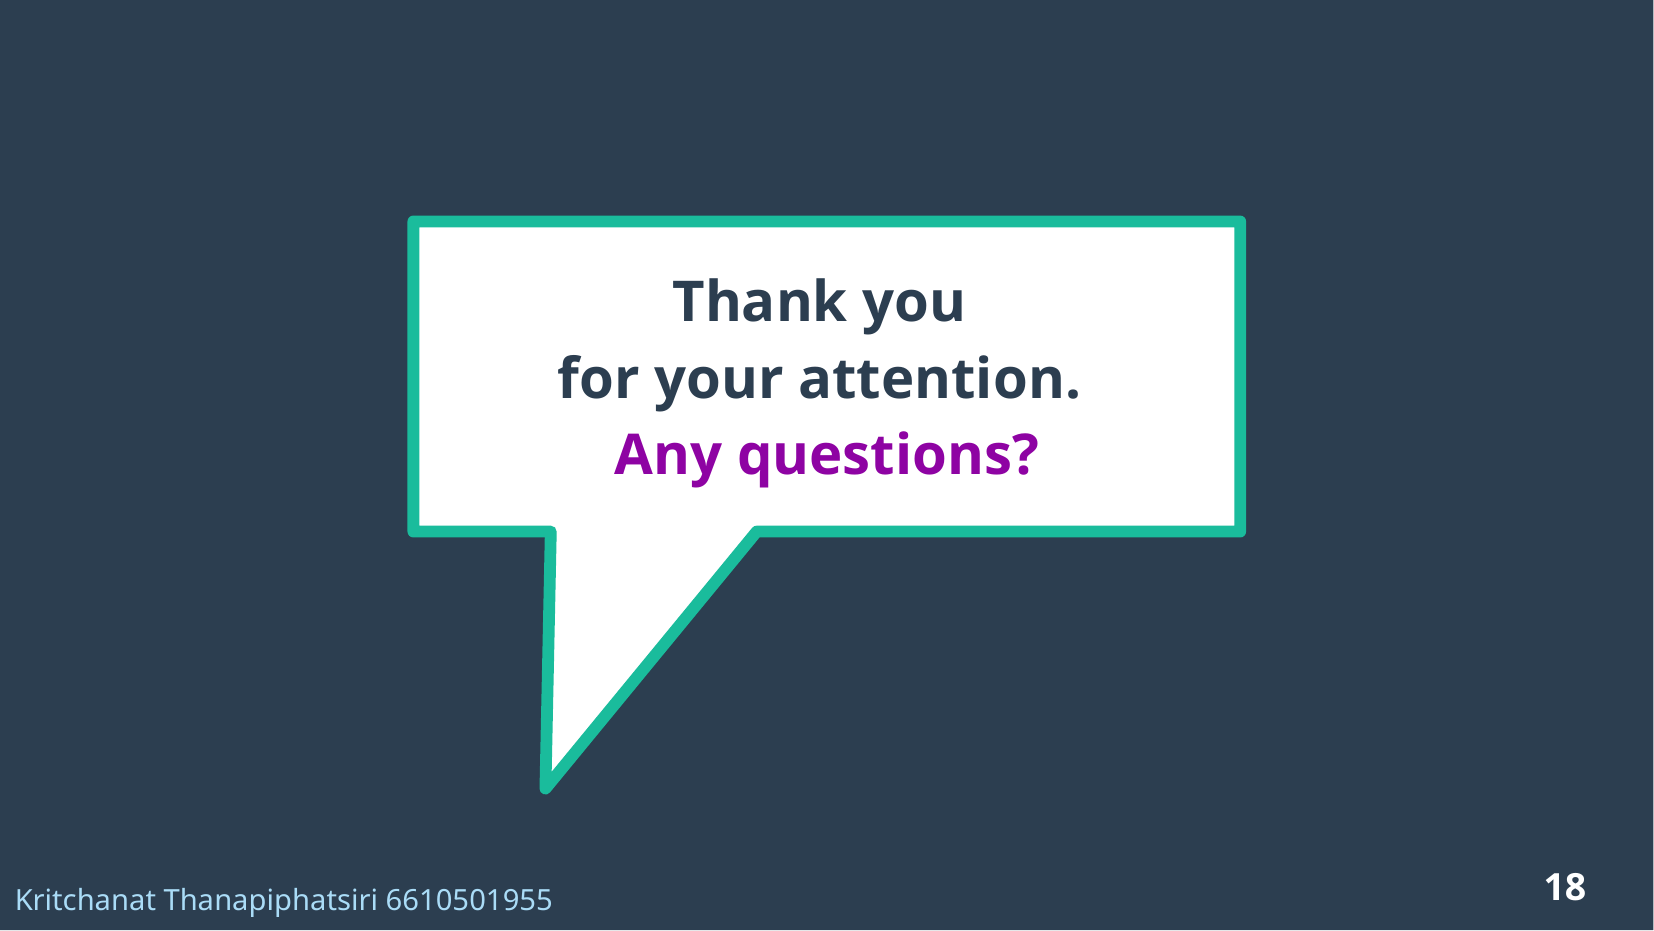

# Thank you for your attention. Any questions?
18
Kritchanat Thanapiphatsiri 6610501955